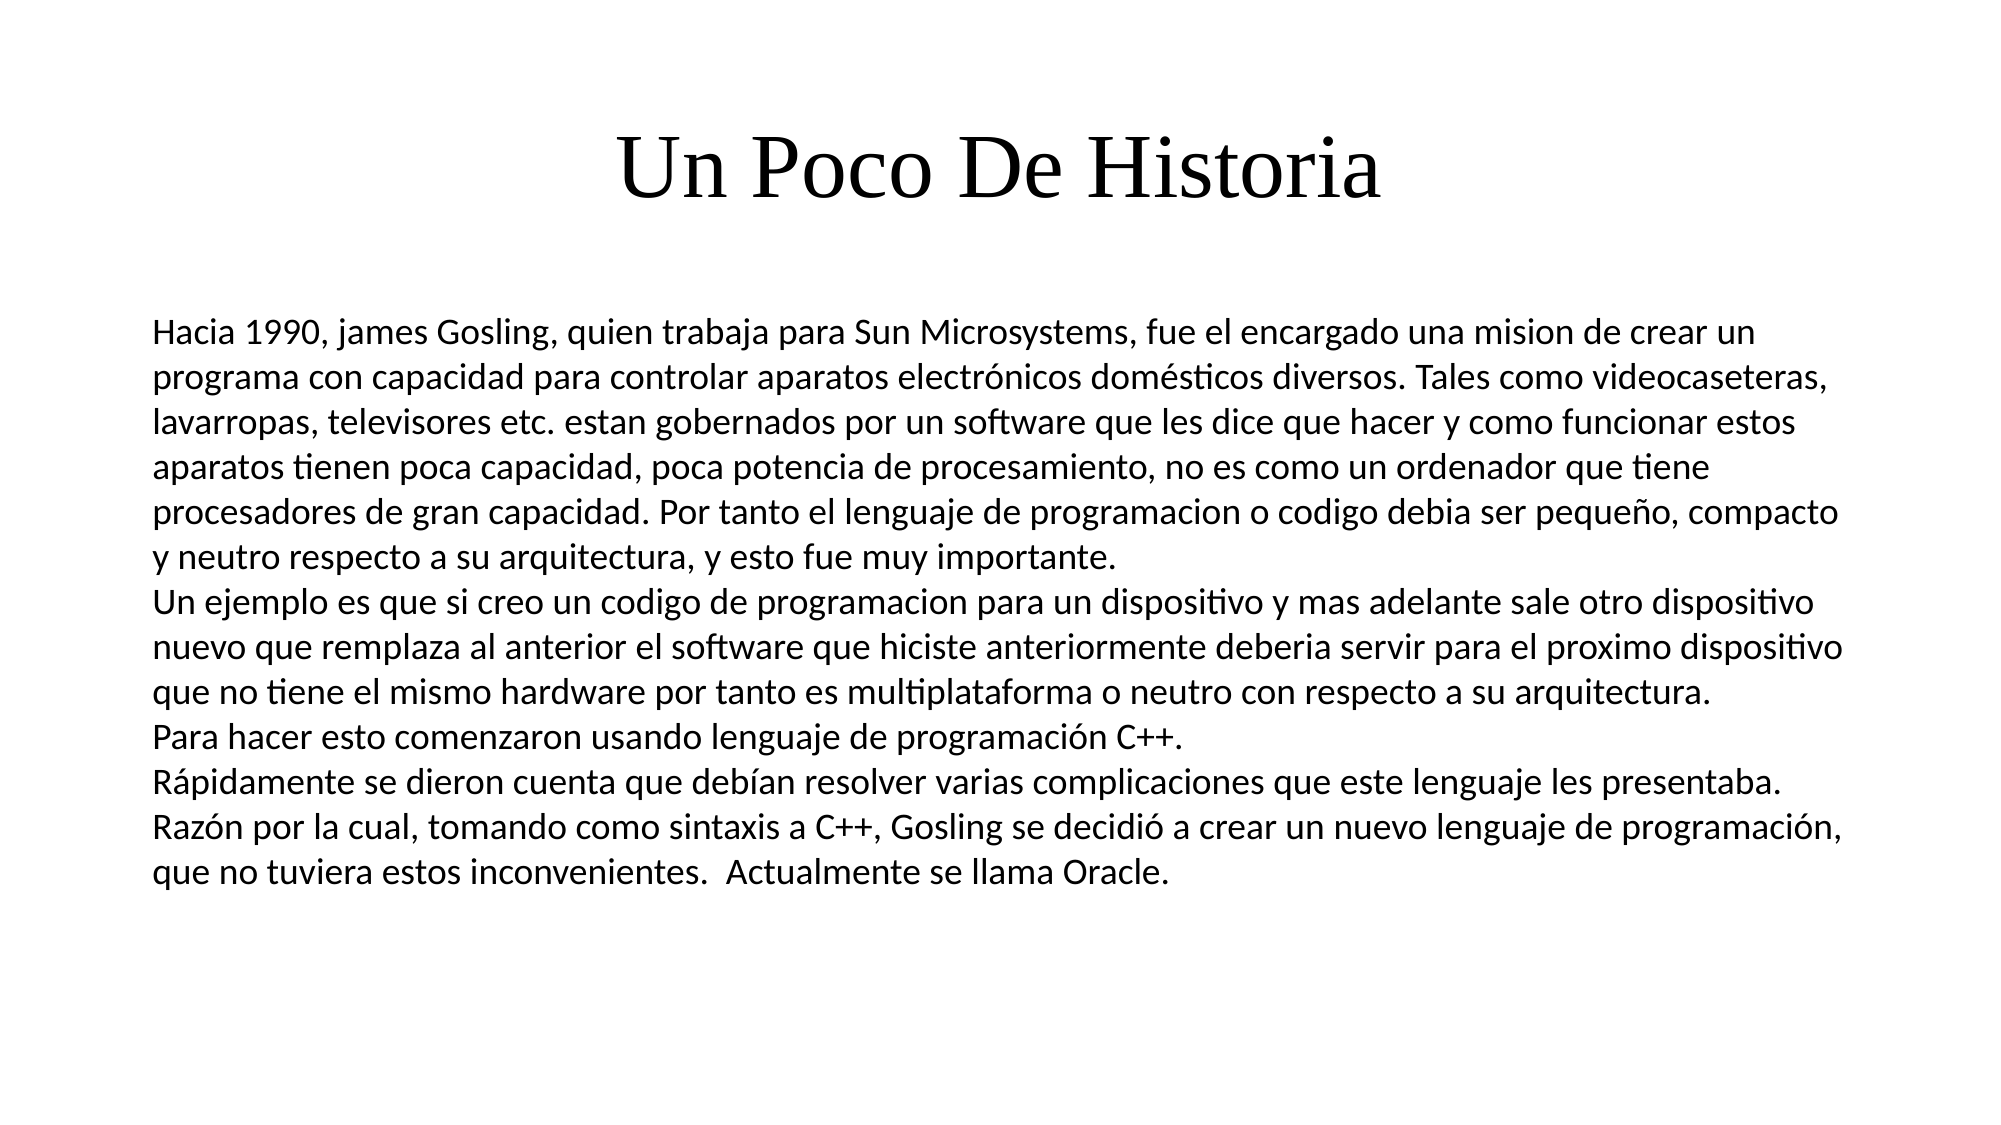

Un Poco De Historia
Hacia 1990, james Gosling, quien trabaja para Sun Microsystems, fue el encargado una mision de crear un programa con capacidad para controlar aparatos electrónicos domésticos diversos. Tales como videocaseteras, lavarropas, televisores etc. estan gobernados por un software que les dice que hacer y como funcionar estos aparatos tienen poca capacidad, poca potencia de procesamiento, no es como un ordenador que tiene procesadores de gran capacidad. Por tanto el lenguaje de programacion o codigo debia ser pequeño, compacto y neutro respecto a su arquitectura, y esto fue muy importante.
Un ejemplo es que si creo un codigo de programacion para un dispositivo y mas adelante sale otro dispositivo nuevo que remplaza al anterior el software que hiciste anteriormente deberia servir para el proximo dispositivo que no tiene el mismo hardware por tanto es multiplataforma o neutro con respecto a su arquitectura.
Para hacer esto comenzaron usando lenguaje de programación C++.
Rápidamente se dieron cuenta que debían resolver varias complicaciones que este lenguaje les presentaba.
Razón por la cual, tomando como sintaxis a C++, Gosling se decidió a crear un nuevo lenguaje de programación, que no tuviera estos inconvenientes. Actualmente se llama Oracle.